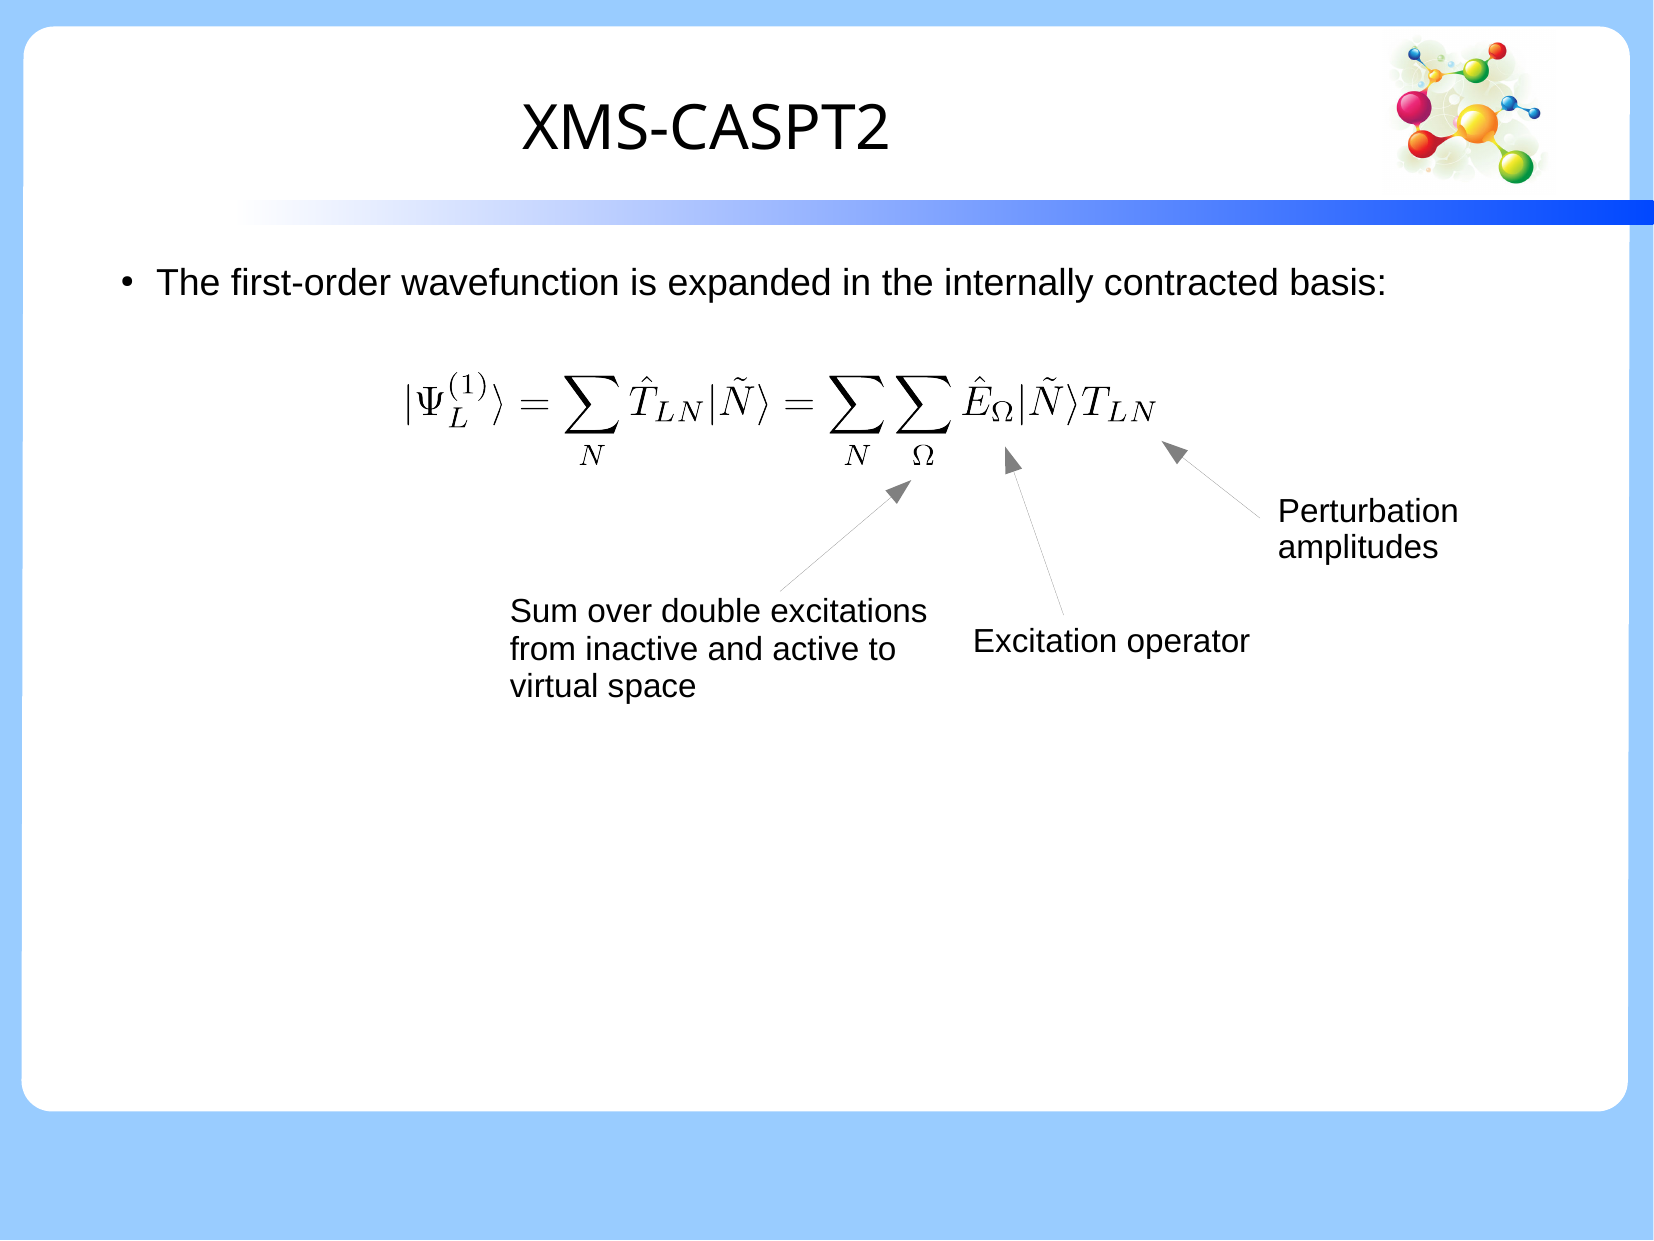

# XMS-CASPT2
The first-order wavefunction is expanded in the internally contracted basis:
Perturbation amplitudes
Sum over double excitations from inactive and active to
virtual space
Excitation operator